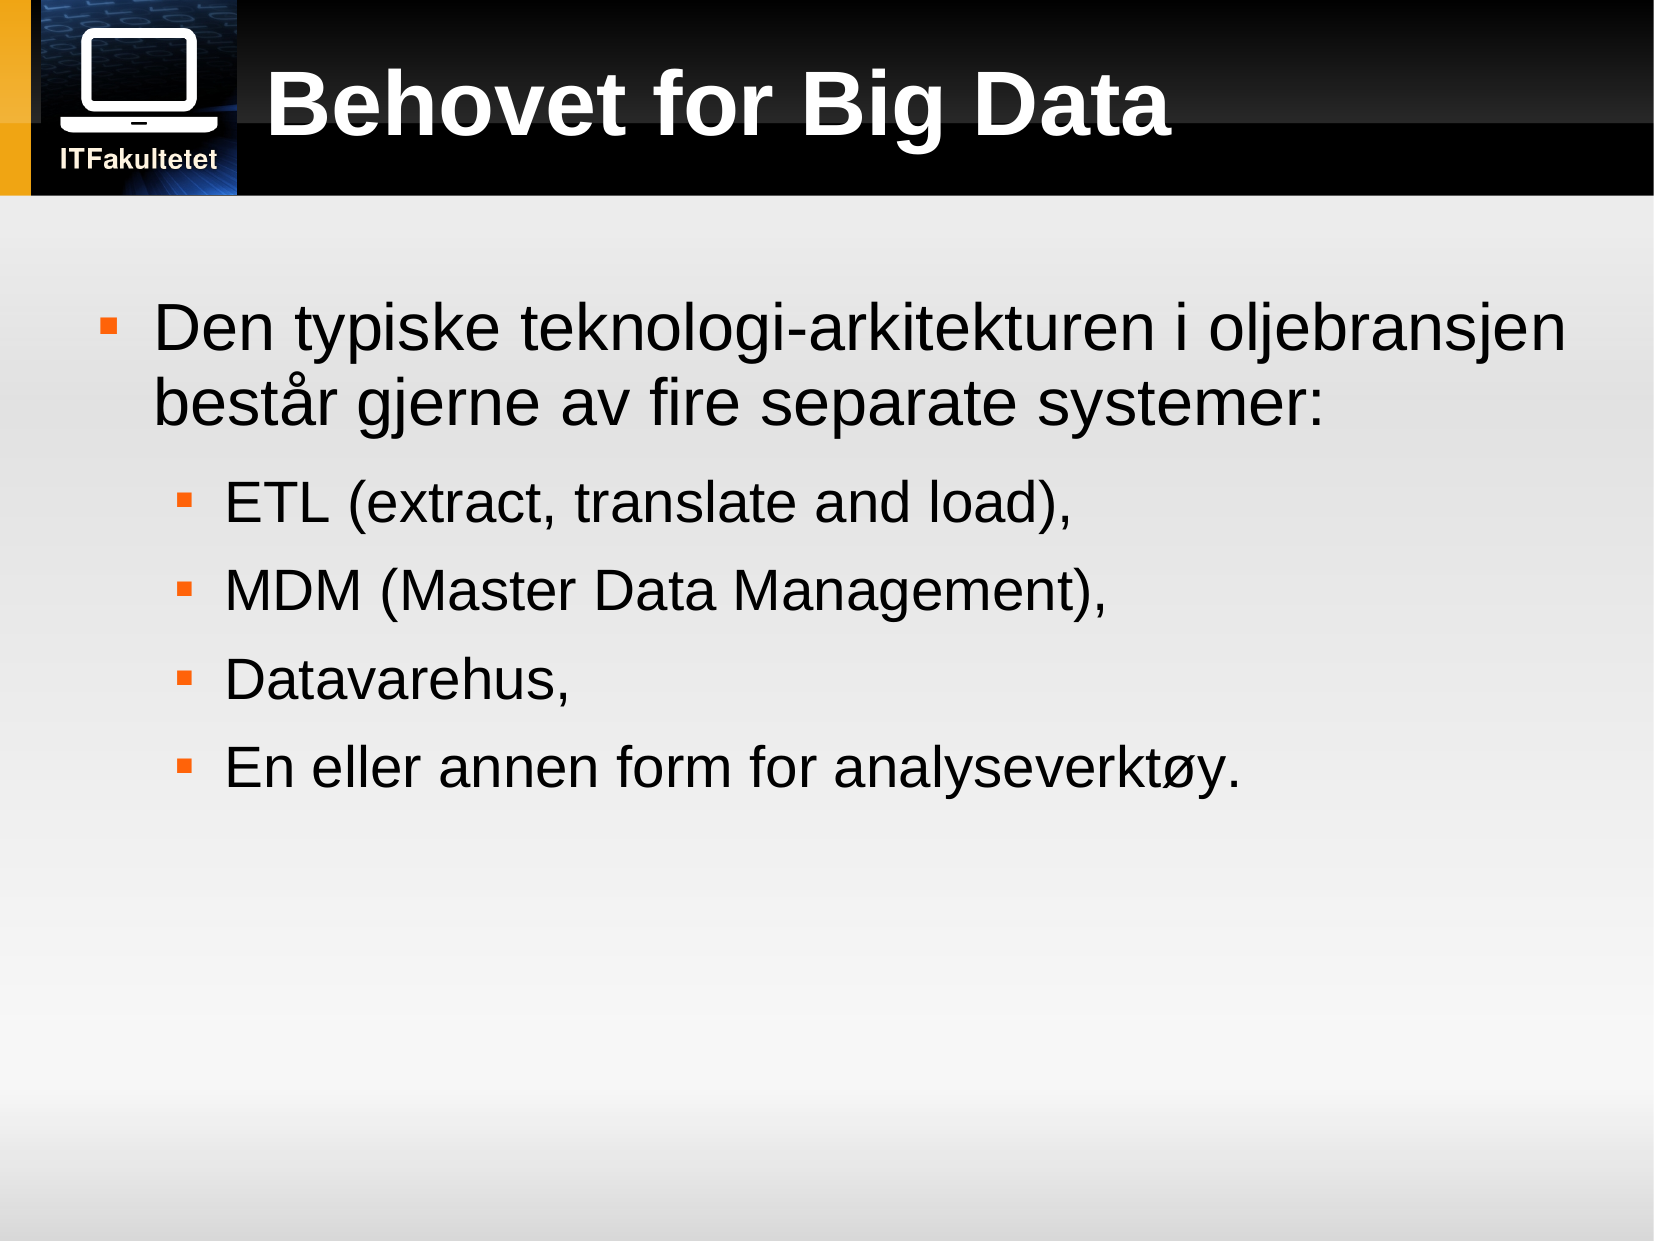

# Behovet for Big Data
Den typiske teknologi-arkitekturen i oljebransjen består gjerne av fire separate systemer:
ETL (extract, translate and load),
MDM (Master Data Management),
Datavarehus,
En eller annen form for analyseverktøy.